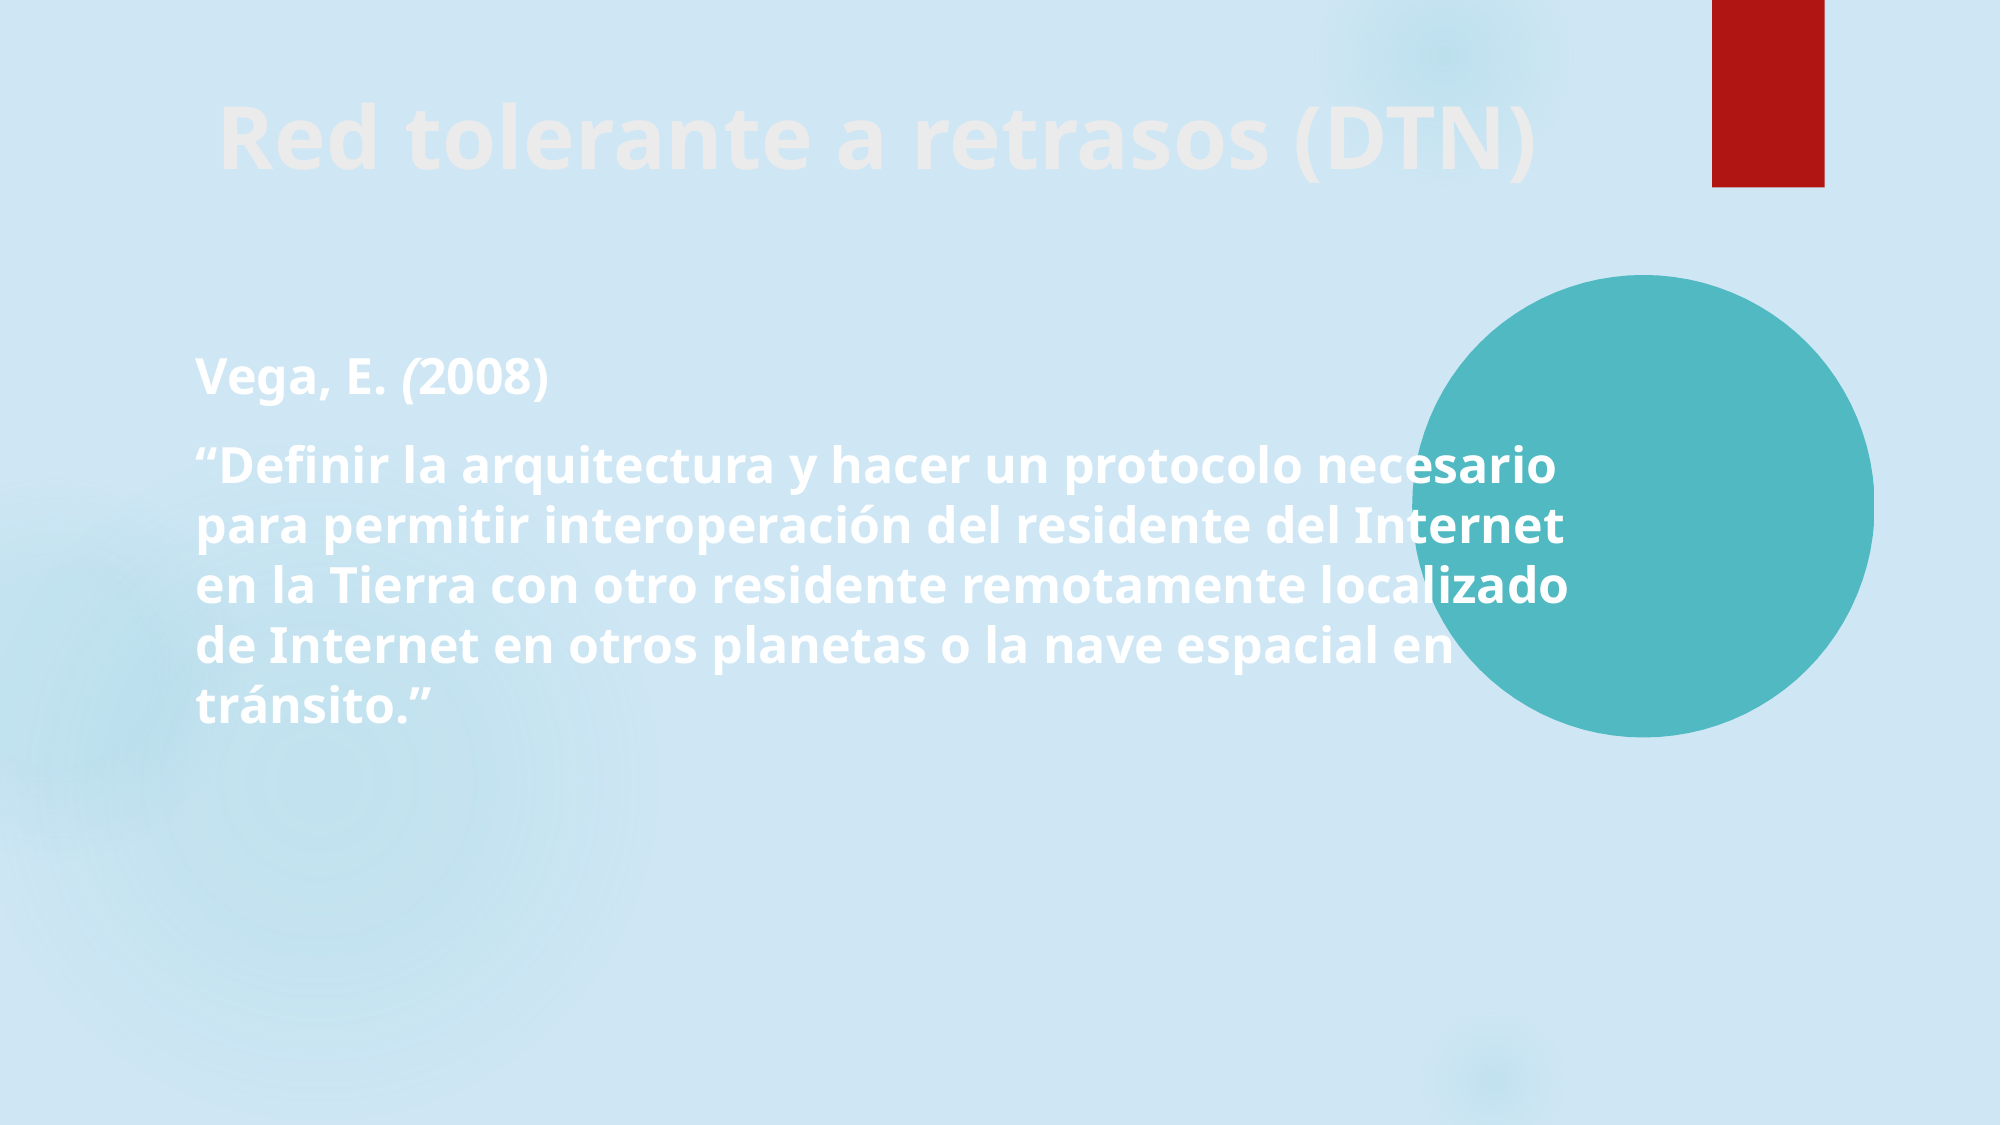

# Red tolerante a retrasos (DTN)
Vega, E. (2008)
“Definir la arquitectura y hacer un protocolo necesario para permitir interoperación del residente del Internet en la Tierra con otro residente remotamente localizado de Internet en otros planetas o la nave espacial en tránsito.”